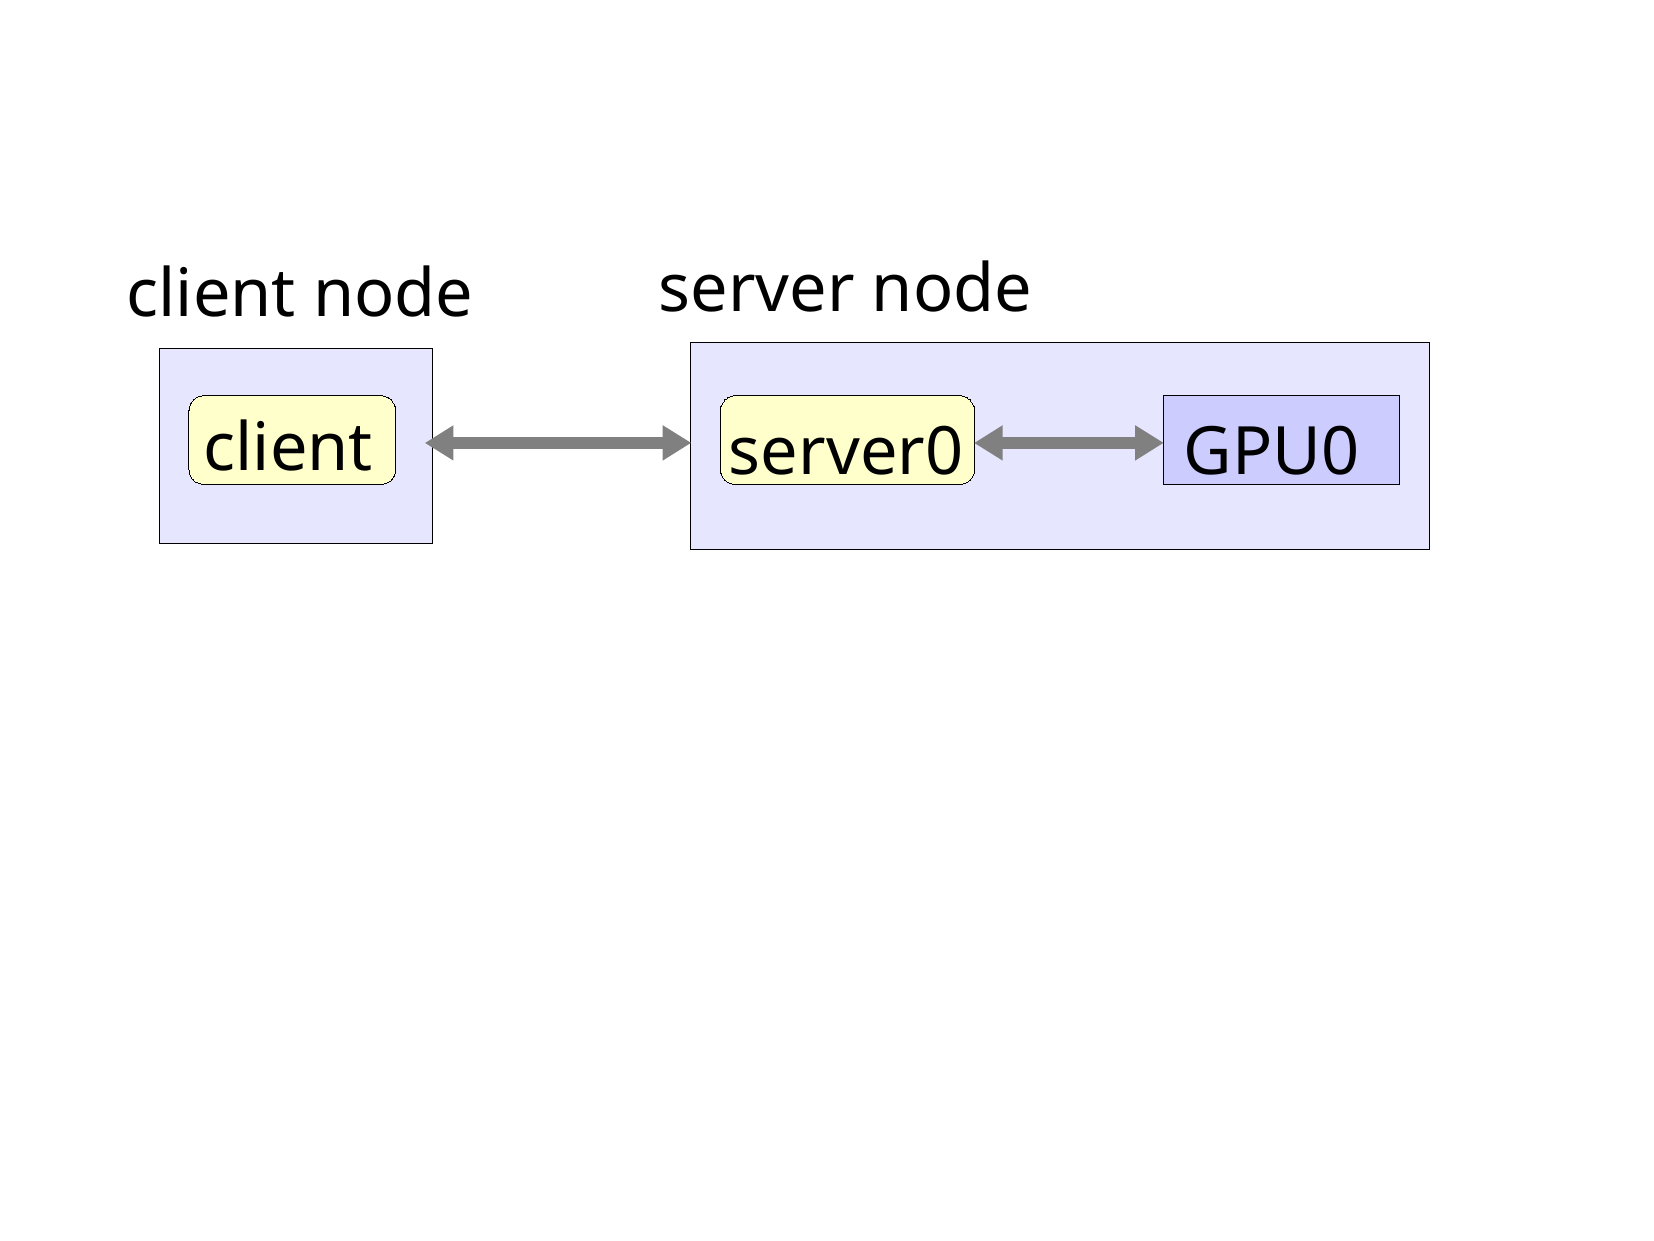

server node
client node
client
server0
server0
GPU0